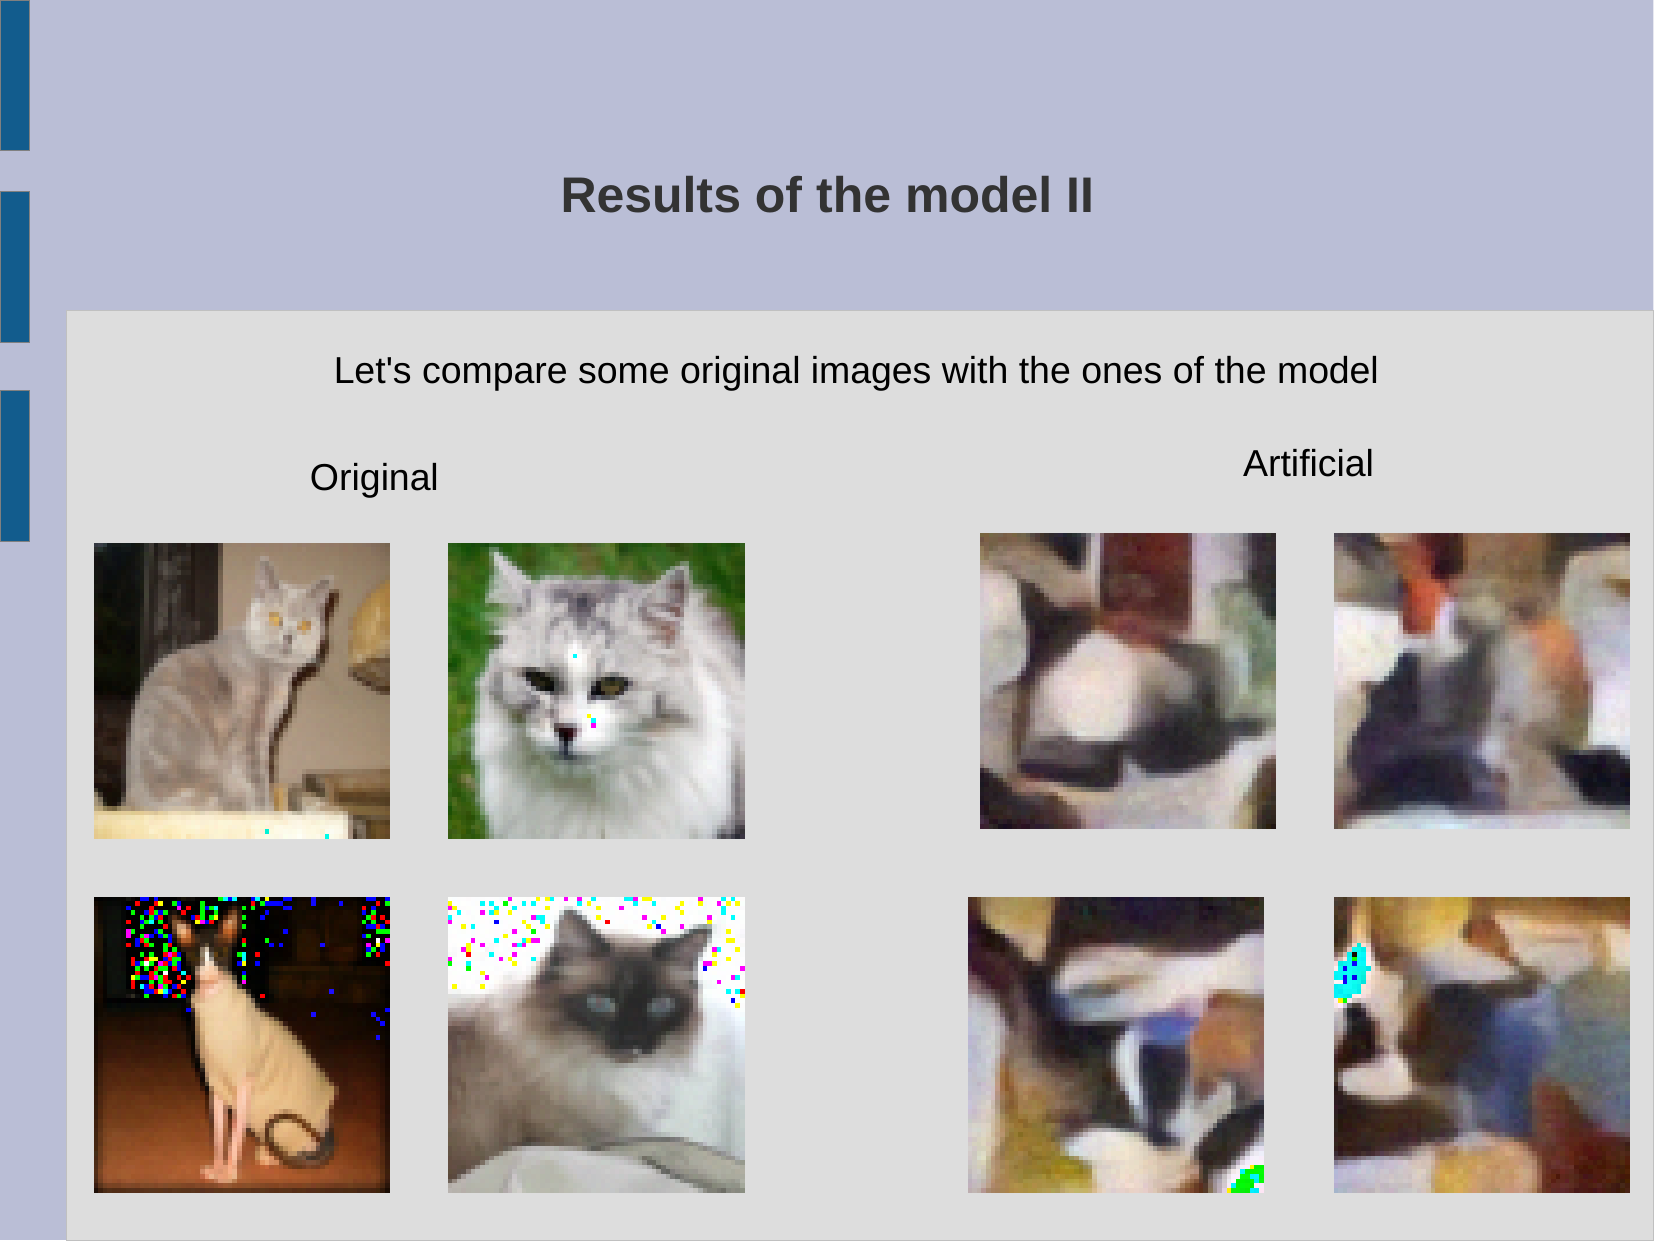

# Results of the model II
Let's compare some original images with the ones of the model
Artificial
Original